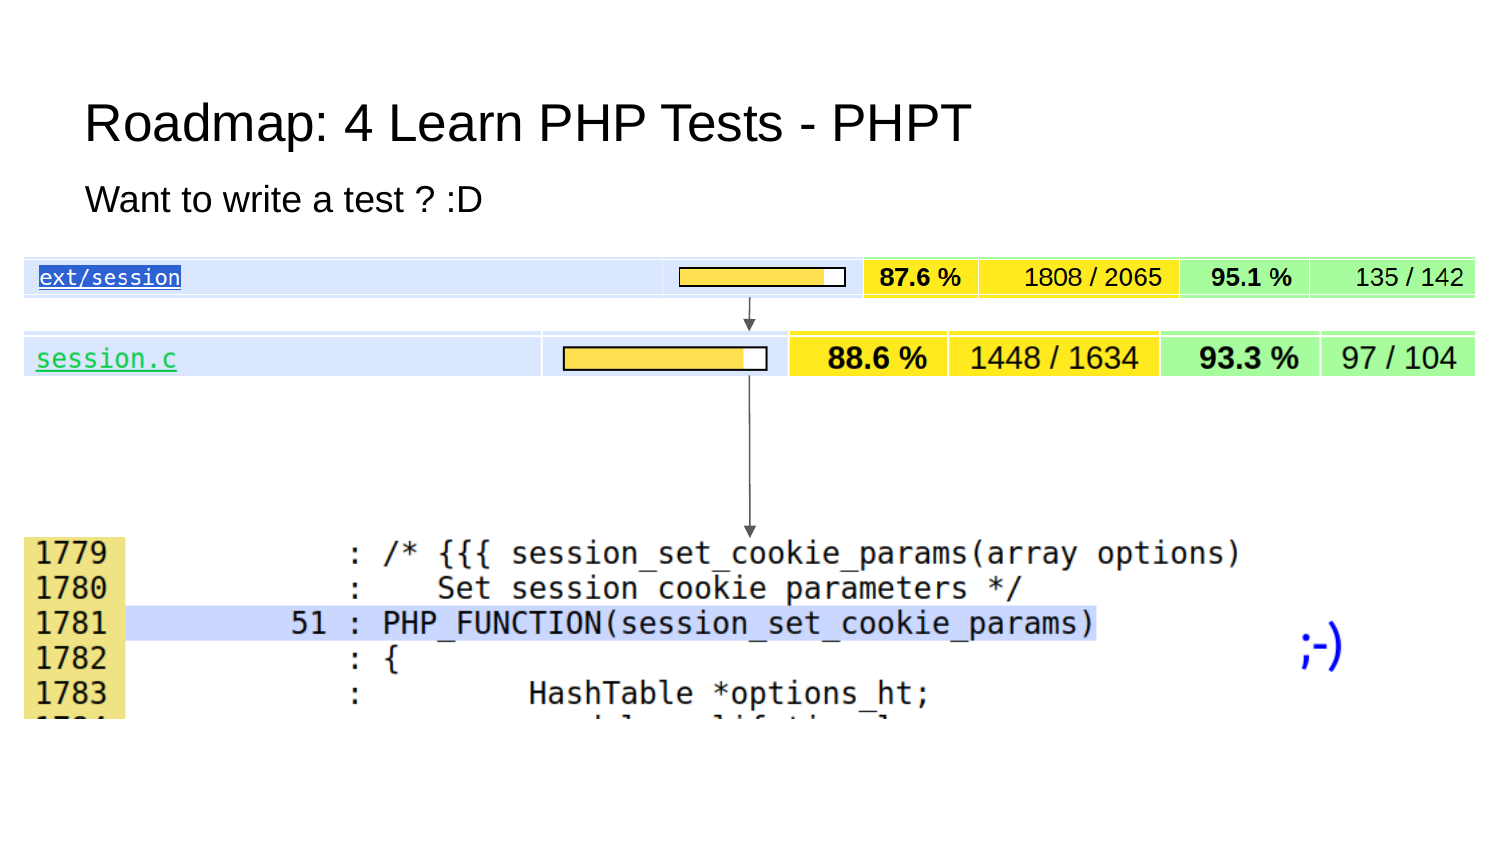

# Roadmap: 4 Learn PHP Tests - PHPT
Want to write a test ? :D